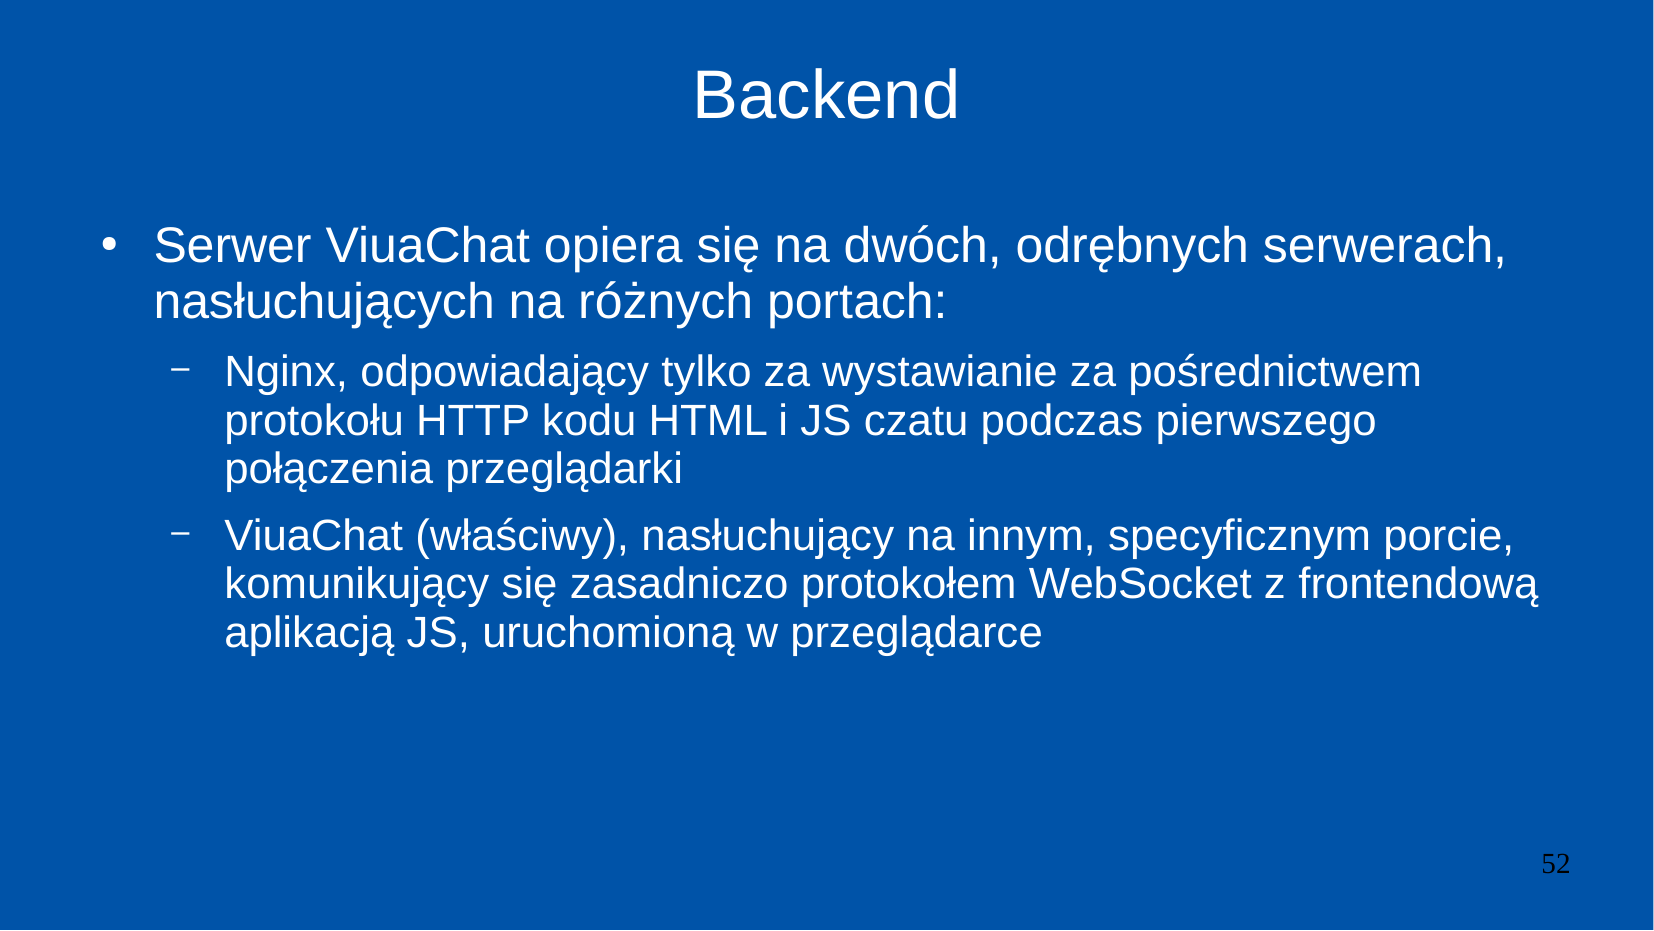

# Backend
Serwer ViuaChat opiera się na dwóch, odrębnych serwerach, nasłuchujących na różnych portach:
Nginx, odpowiadający tylko za wystawianie za pośrednictwem protokołu HTTP kodu HTML i JS czatu podczas pierwszego połączenia przeglądarki
ViuaChat (właściwy), nasłuchujący na innym, specyficznym porcie, komunikujący się zasadniczo protokołem WebSocket z frontendową aplikacją JS, uruchomioną w przeglądarce
52